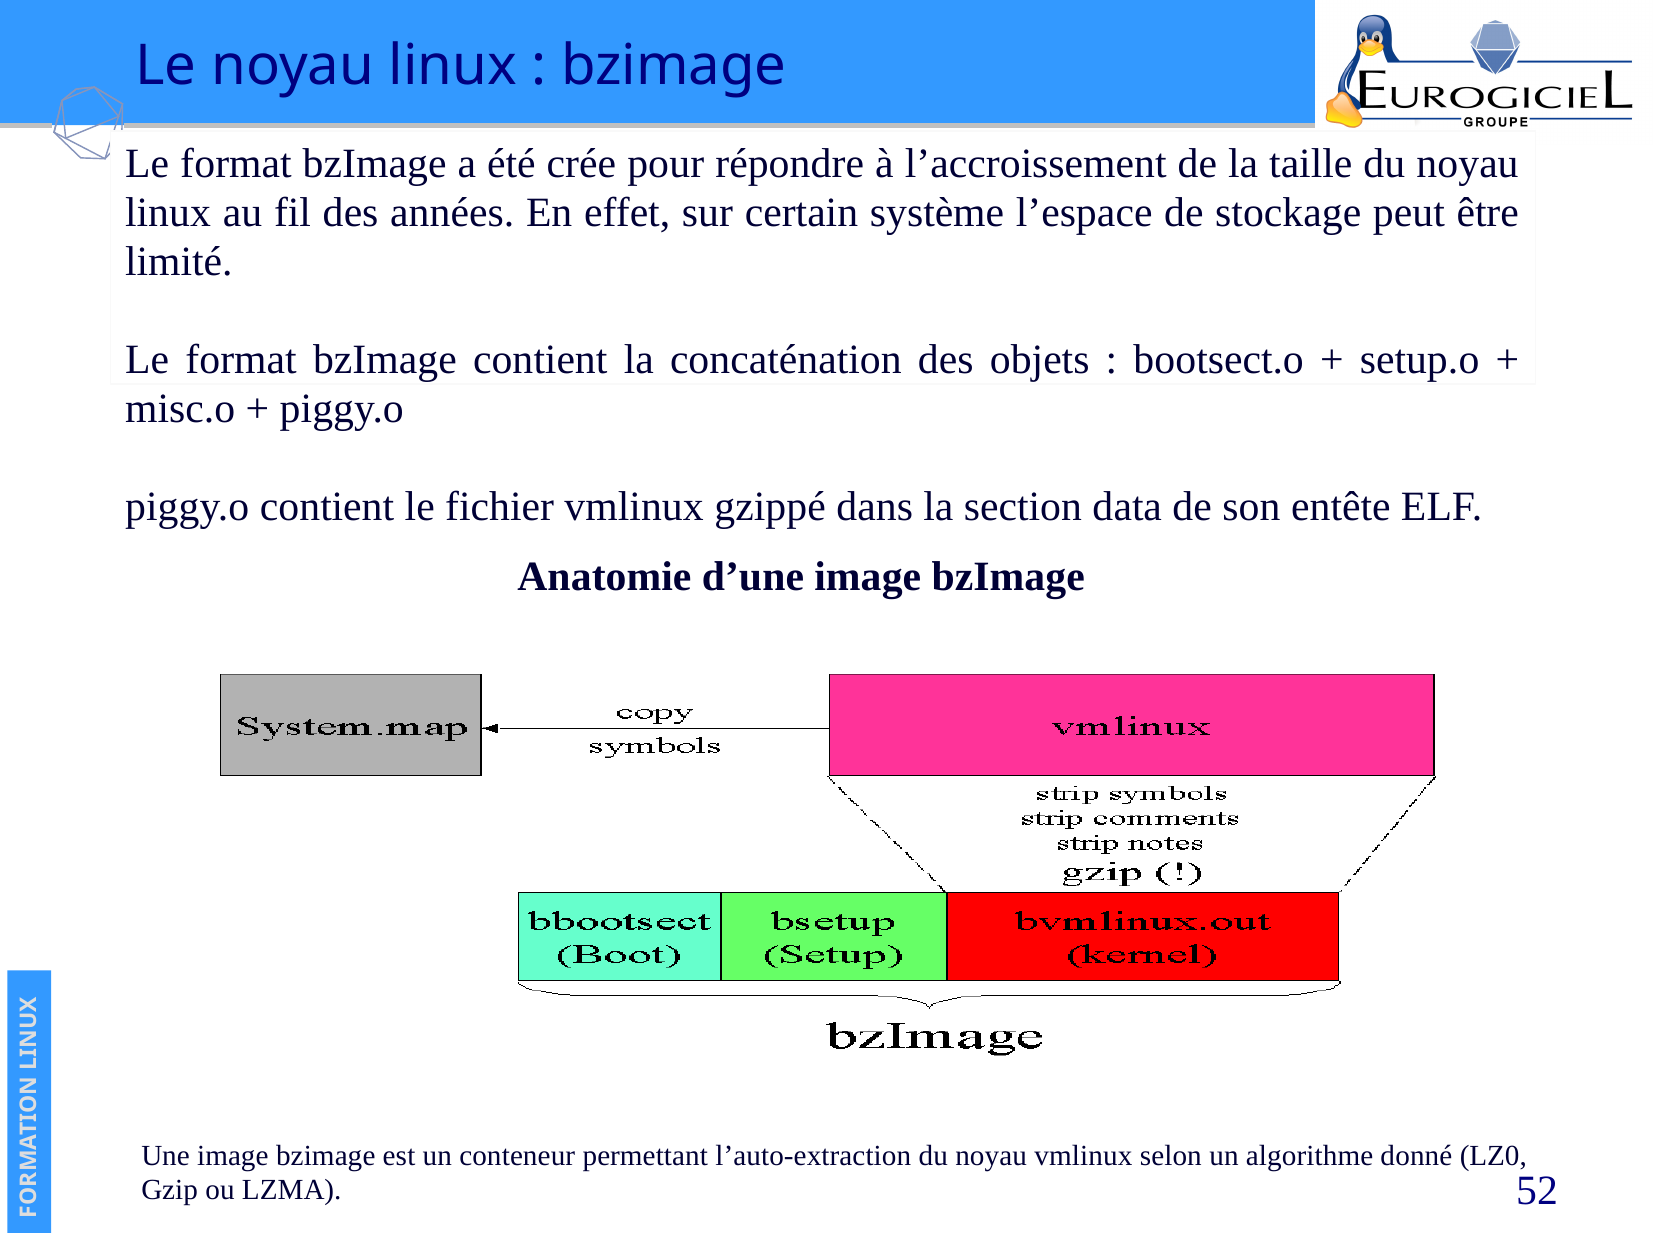

# Le noyau linux : bzimage
Le format bzImage a été crée pour répondre à l’accroissement de la taille du noyau linux au fil des années. En effet, sur certain système l’espace de stockage peut être limité.
Le format bzImage contient la concaténation des objets : bootsect.o + setup.o + misc.o + piggy.o
piggy.o contient le fichier vmlinux gzippé dans la section data de son entête ELF.
Anatomie d’une image bzImage
Une image bzimage est un conteneur permettant l’auto-extraction du noyau vmlinux selon un algorithme donné (LZ0, Gzip ou LZMA).